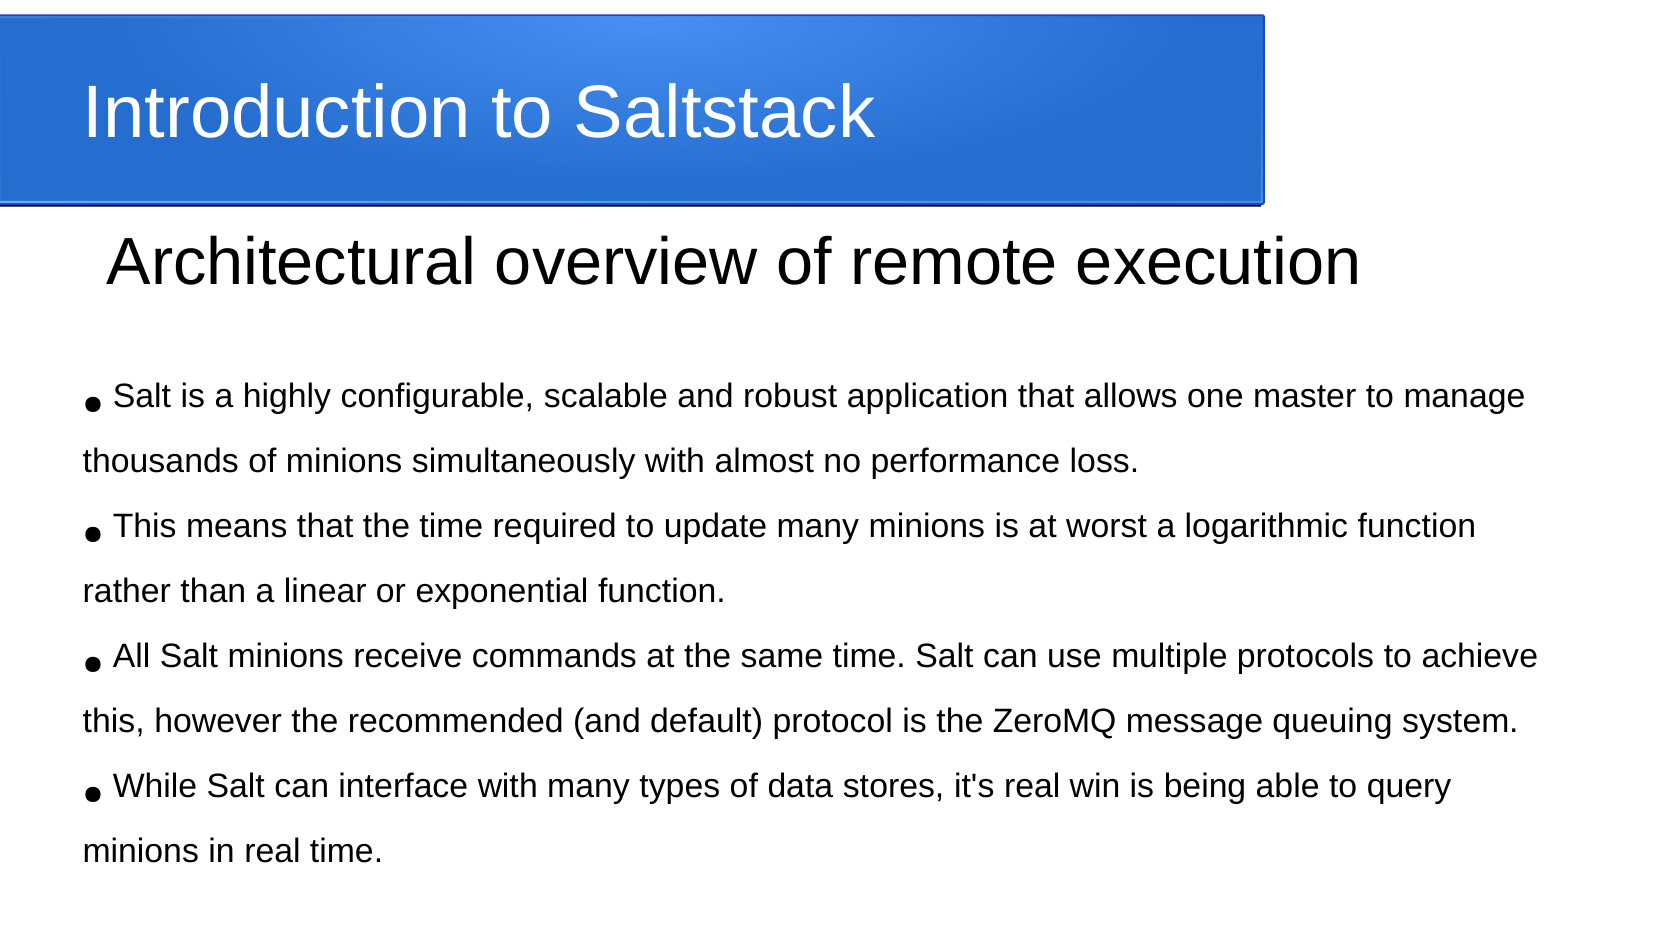

# Introduction to Saltstack
Architectural overview of remote execution
 Salt is a highly configurable, scalable and robust application that allows one master to manage thousands of minions simultaneously with almost no performance loss.
 This means that the time required to update many minions is at worst a logarithmic function rather than a linear or exponential function.
 All Salt minions receive commands at the same time. Salt can use multiple protocols to achieve this, however the recommended (and default) protocol is the ZeroMQ message queuing system.
 While Salt can interface with many types of data stores, it's real win is being able to query minions in real time.